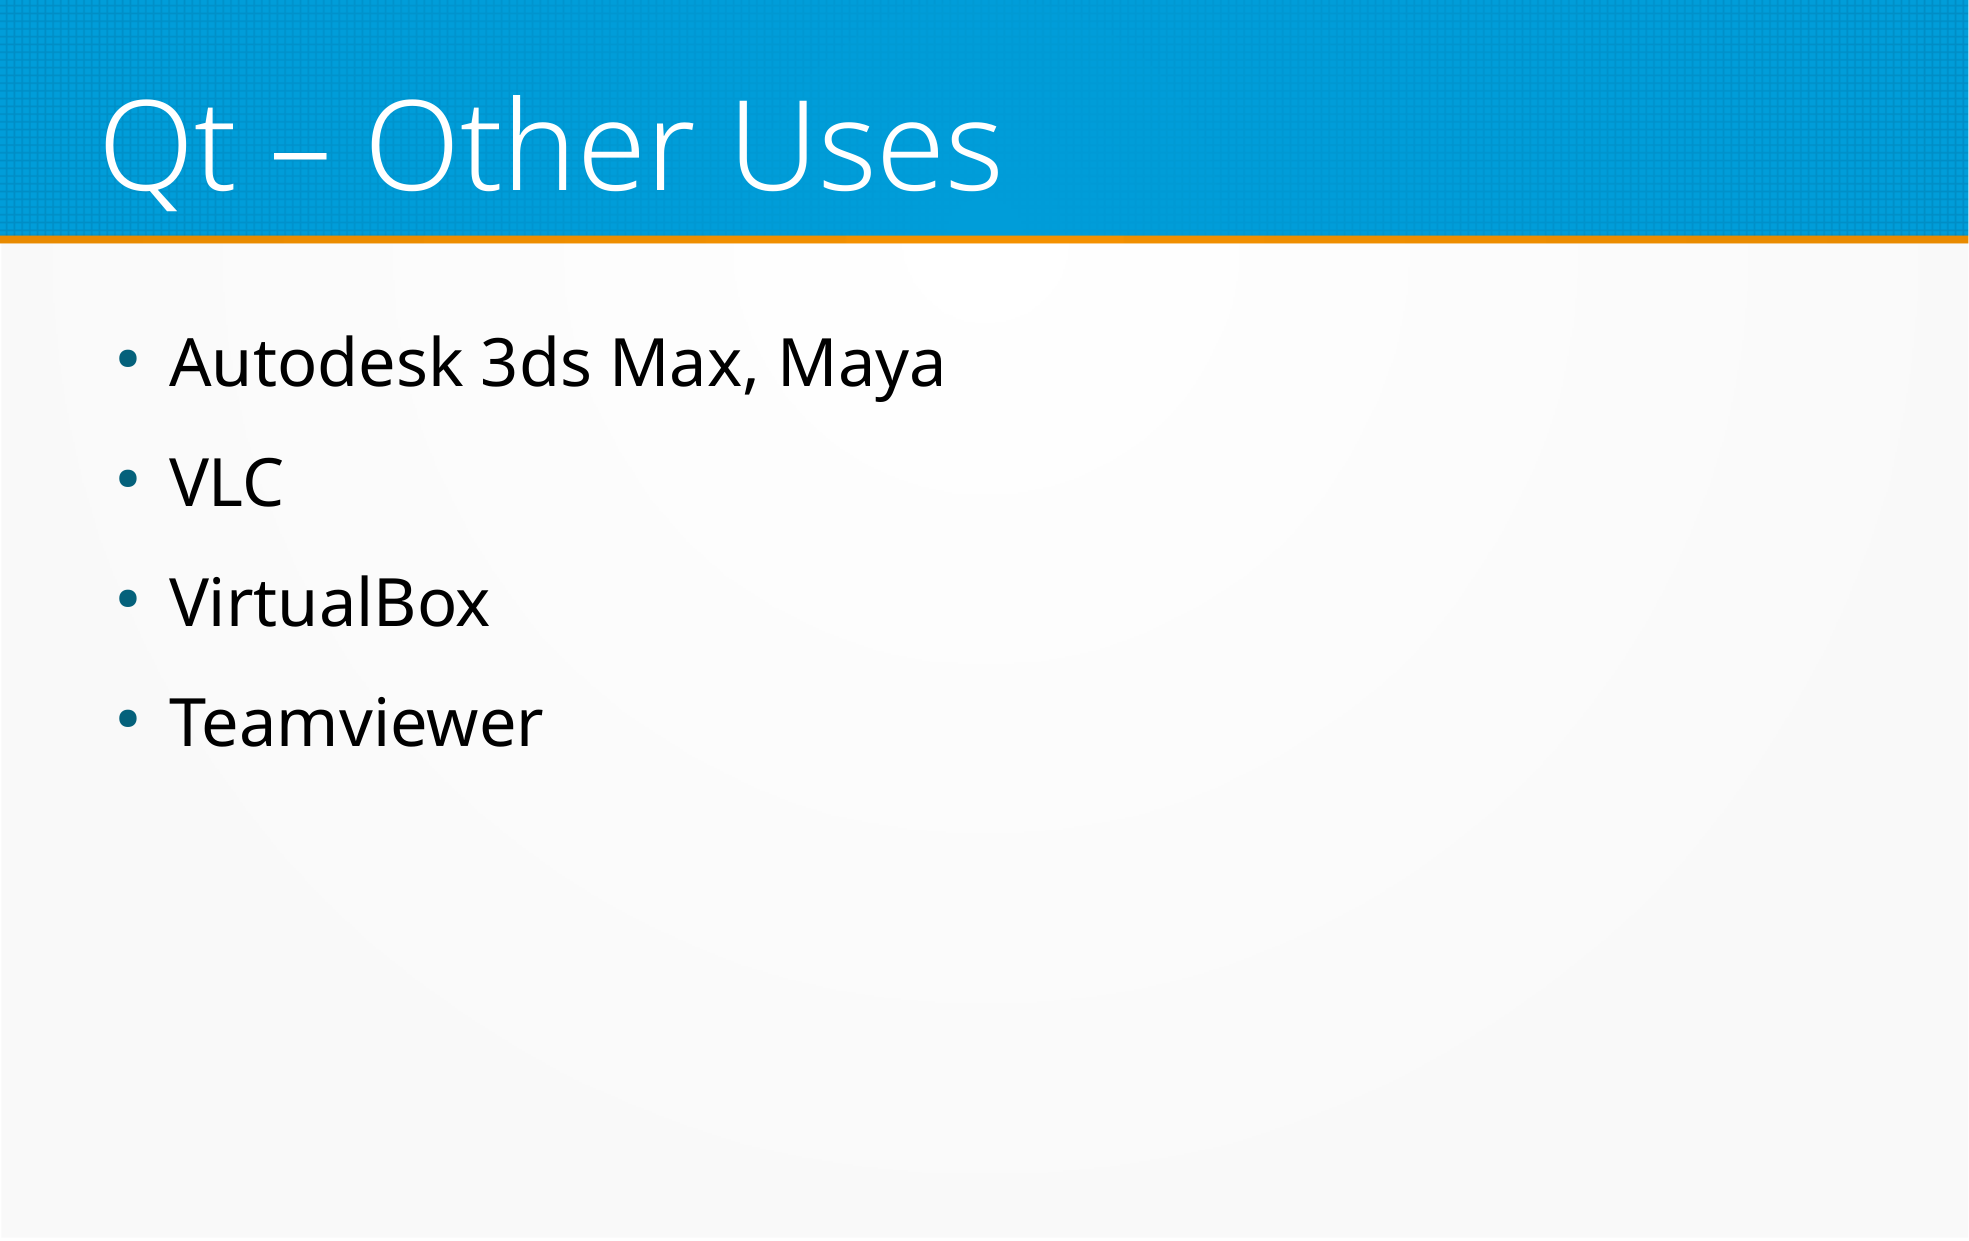

# Qt – Other Uses
Autodesk 3ds Max, Maya
VLC
VirtualBox
Teamviewer